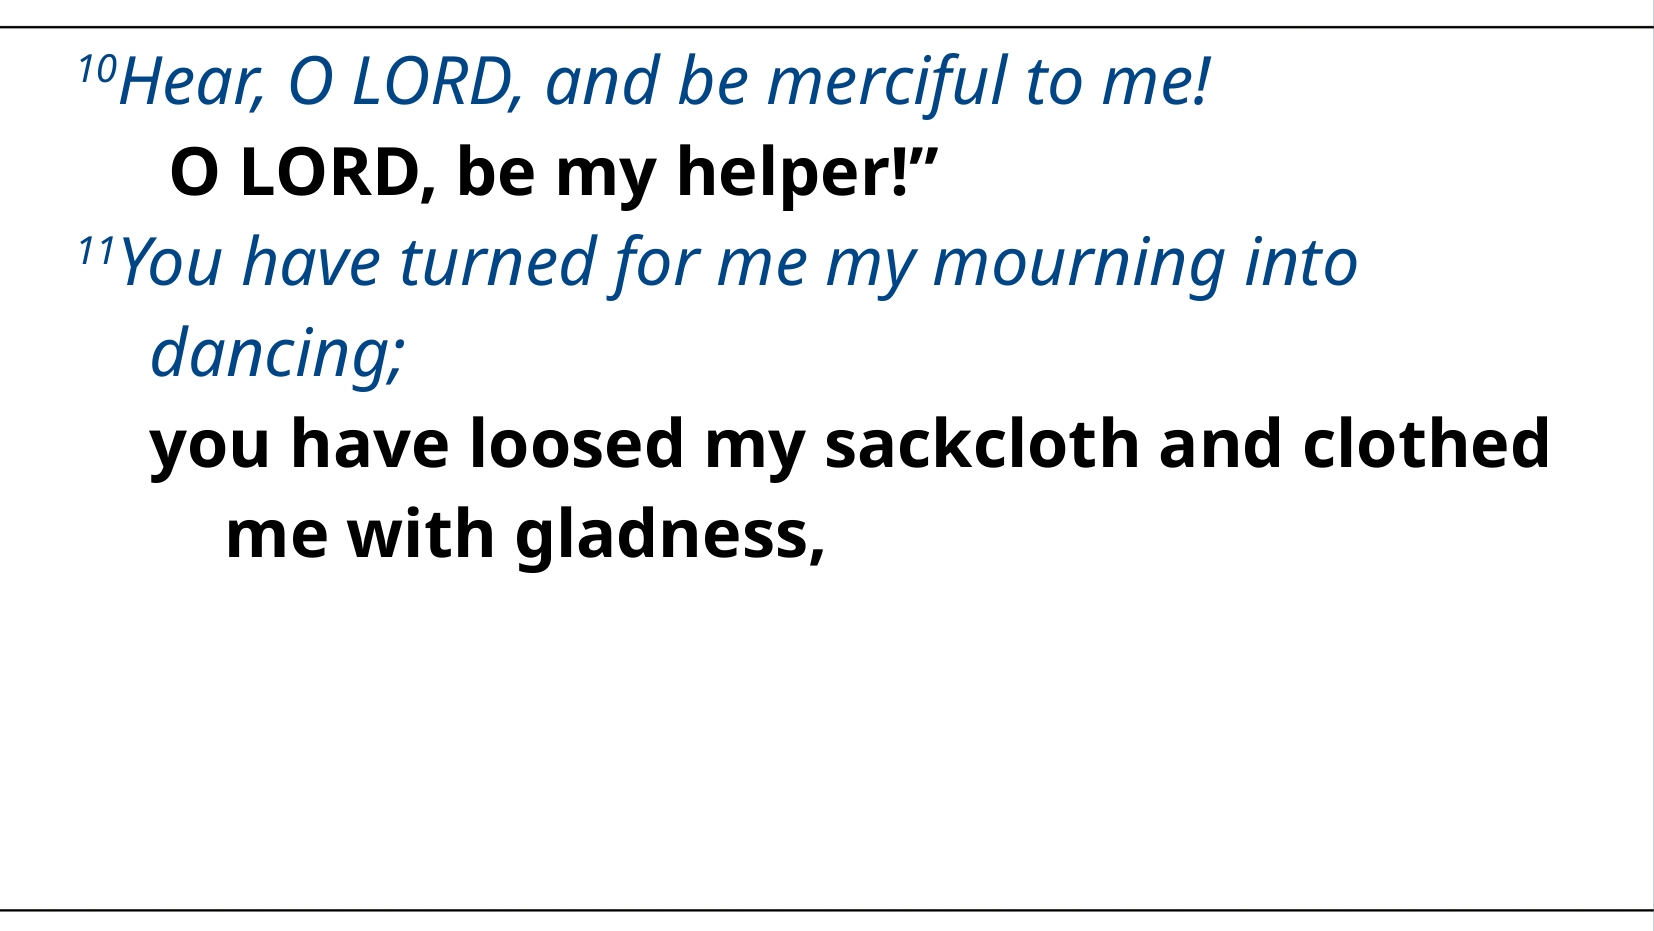

10Hear, O LORD, and be merciful to me!
	O LORD, be my helper!”
11You have turned for me my mourning into 			 	dancing;
 	you have loosed my sackcloth and clothed 			me with gladness,